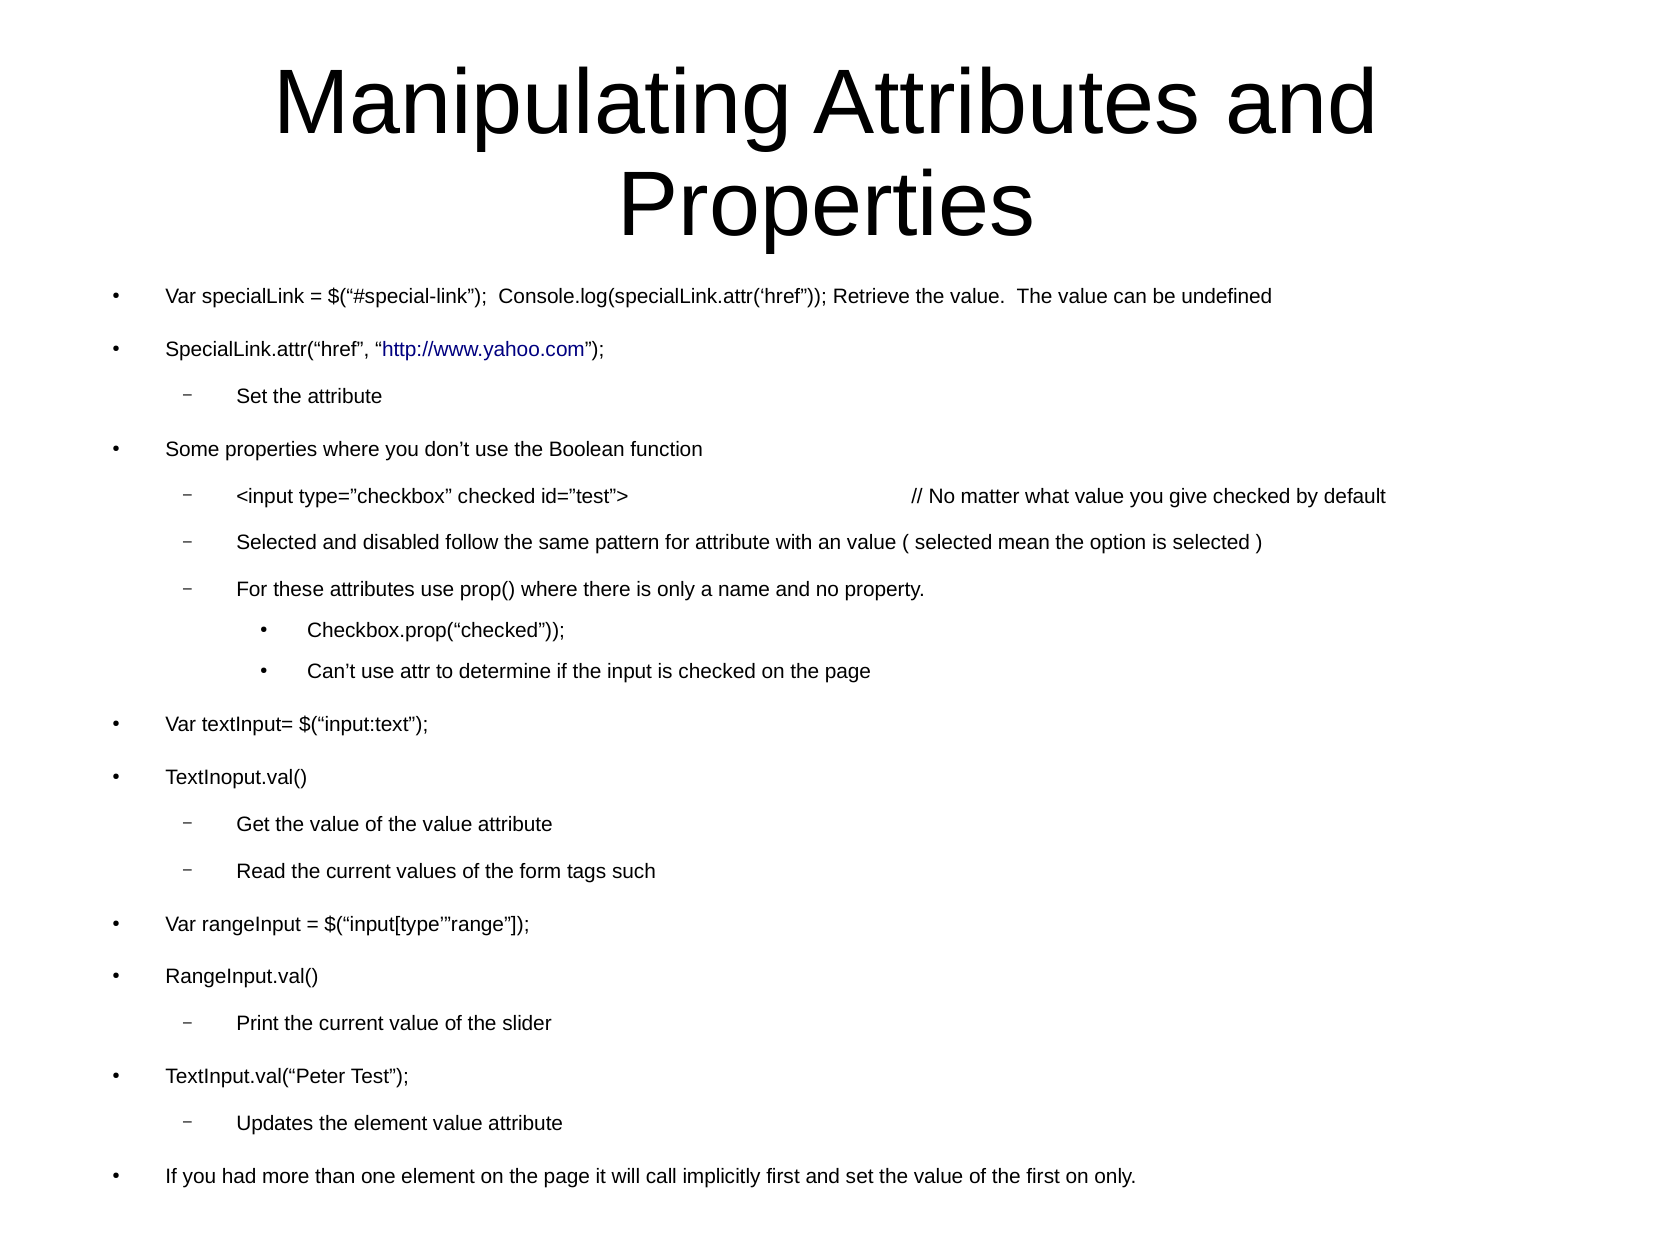

# Manipulating Attributes and Properties
Var specialLink = $(“#special-link”); Console.log(specialLink.attr(‘href”)); Retrieve the value. The value can be undefined
SpecialLink.attr(“href”, “http://www.yahoo.com”);
Set the attribute
Some properties where you don’t use the Boolean function
<input type=”checkbox” checked id=”test”>				// No matter what value you give checked by default
Selected and disabled follow the same pattern for attribute with an value ( selected mean the option is selected )
For these attributes use prop() where there is only a name and no property.
Checkbox.prop(“checked”));
Can’t use attr to determine if the input is checked on the page
Var textInput= $(“input:text”);
TextInoput.val()
Get the value of the value attribute
Read the current values of the form tags such
Var rangeInput = $(“input[type’”range”]);
RangeInput.val()
Print the current value of the slider
TextInput.val(“Peter Test”);
Updates the element value attribute
If you had more than one element on the page it will call implicitly first and set the value of the first on only.